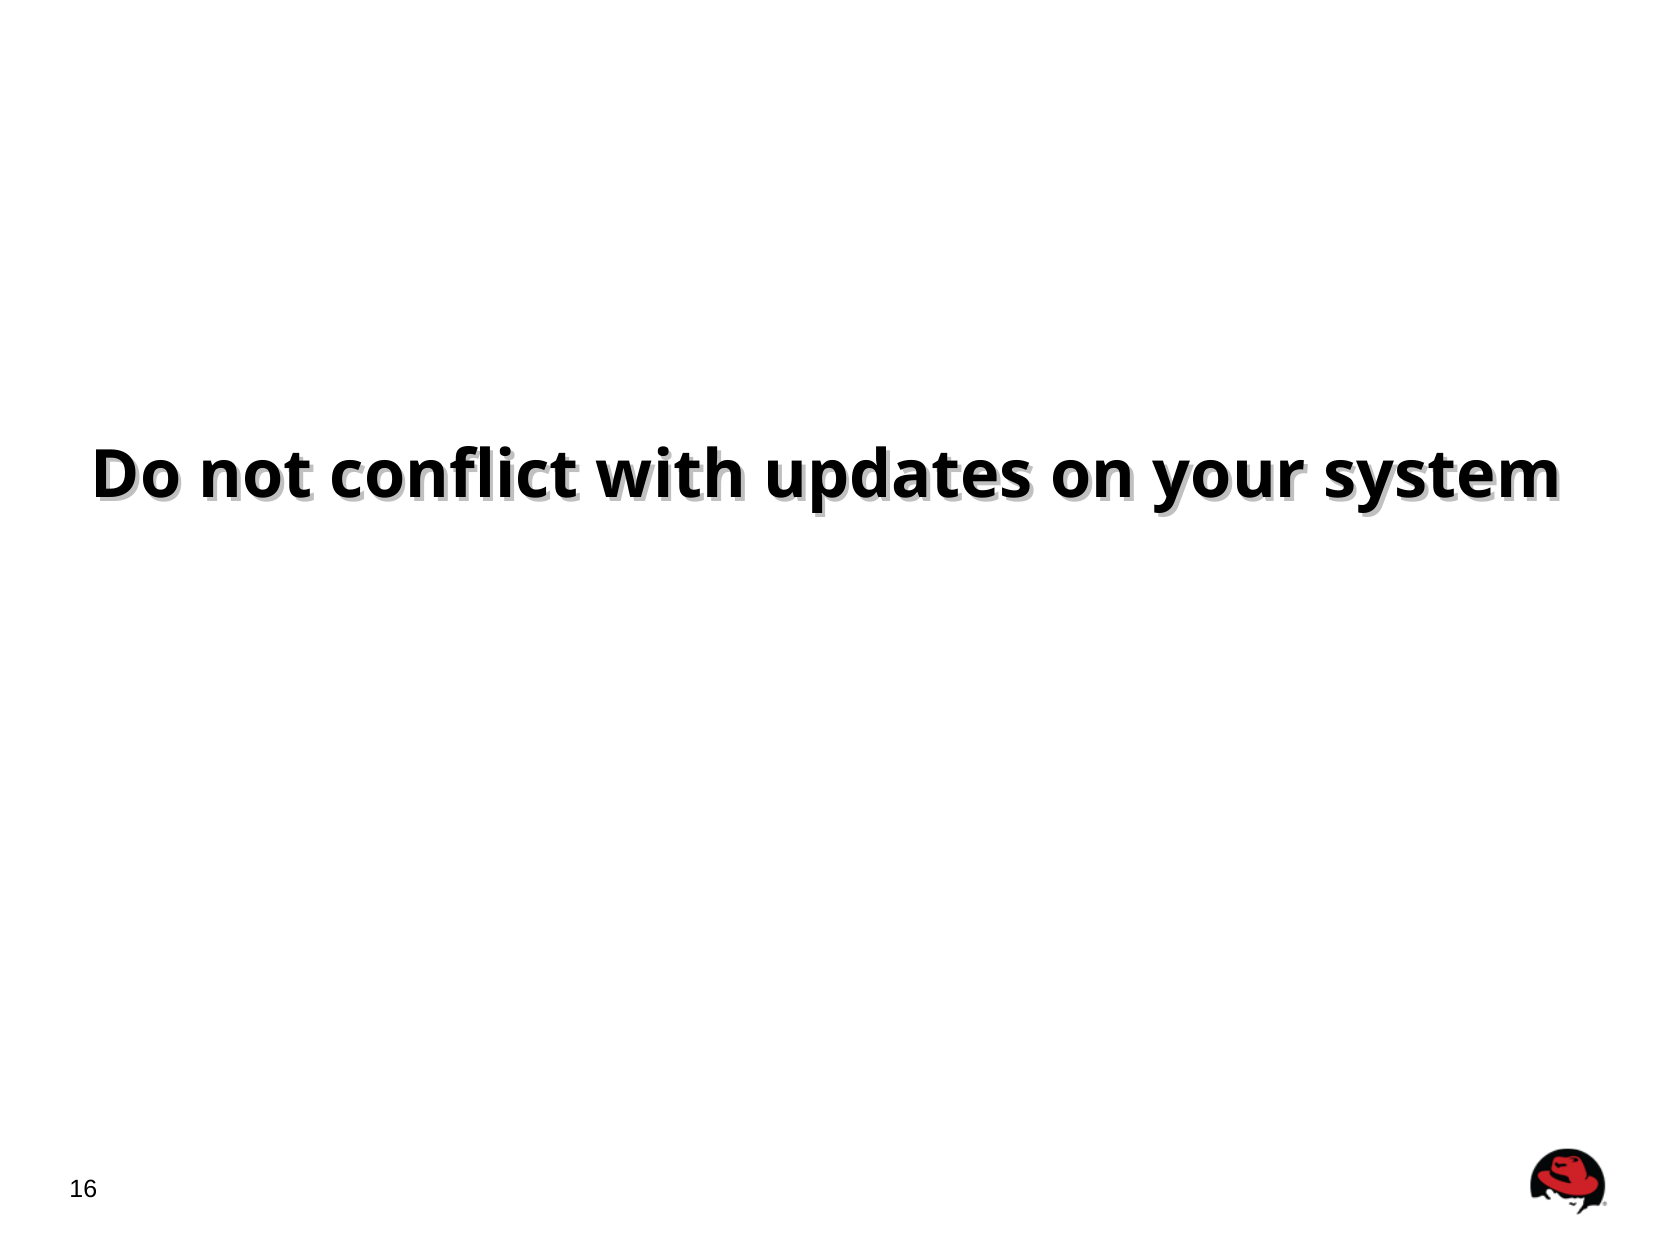

# Do not conflict with updates on your system